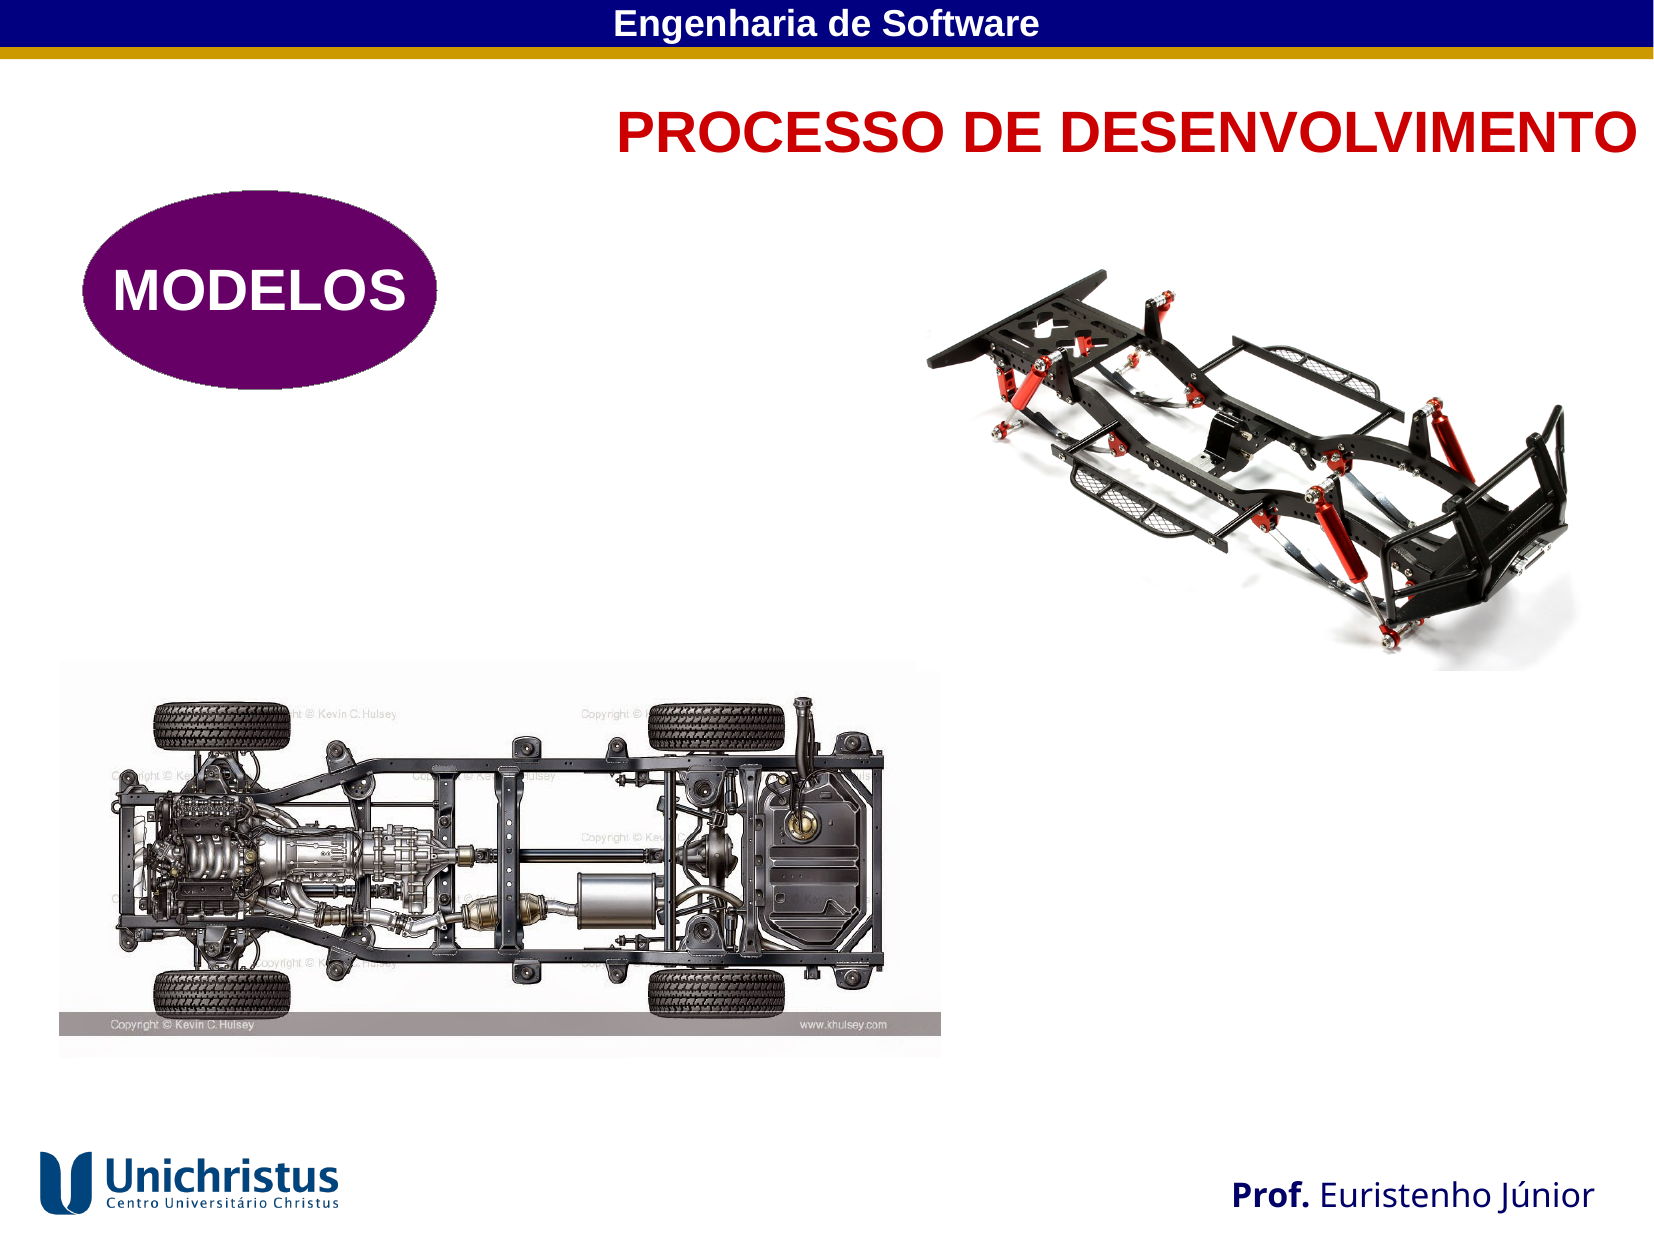

Engenharia de Software
PROCESSO DE DESENVOLVIMENTO
MODELOS
Prof. Euristenho Júnior